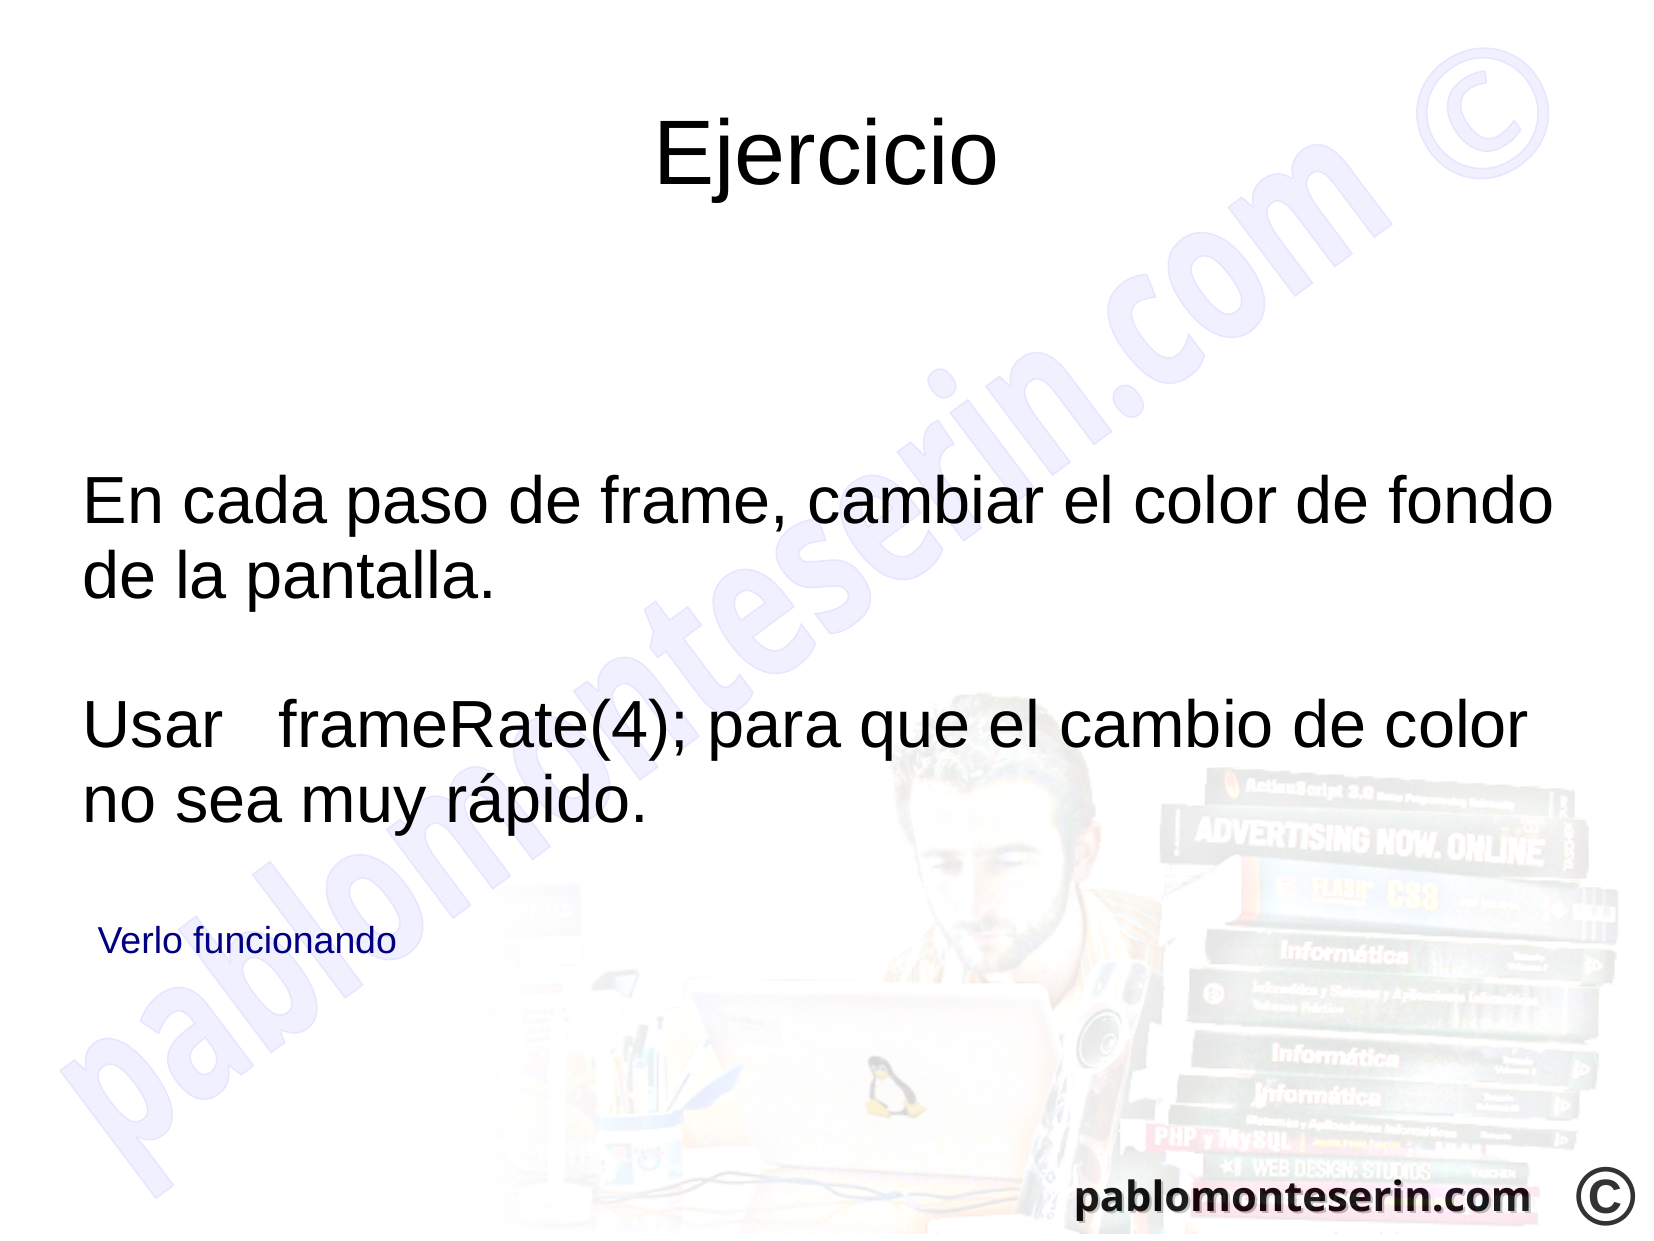

# Ejercicio
En cada paso de frame, cambiar el color de fondo de la pantalla.
Usar frameRate(4); para que el cambio de color no sea muy rápido.
Verlo funcionando